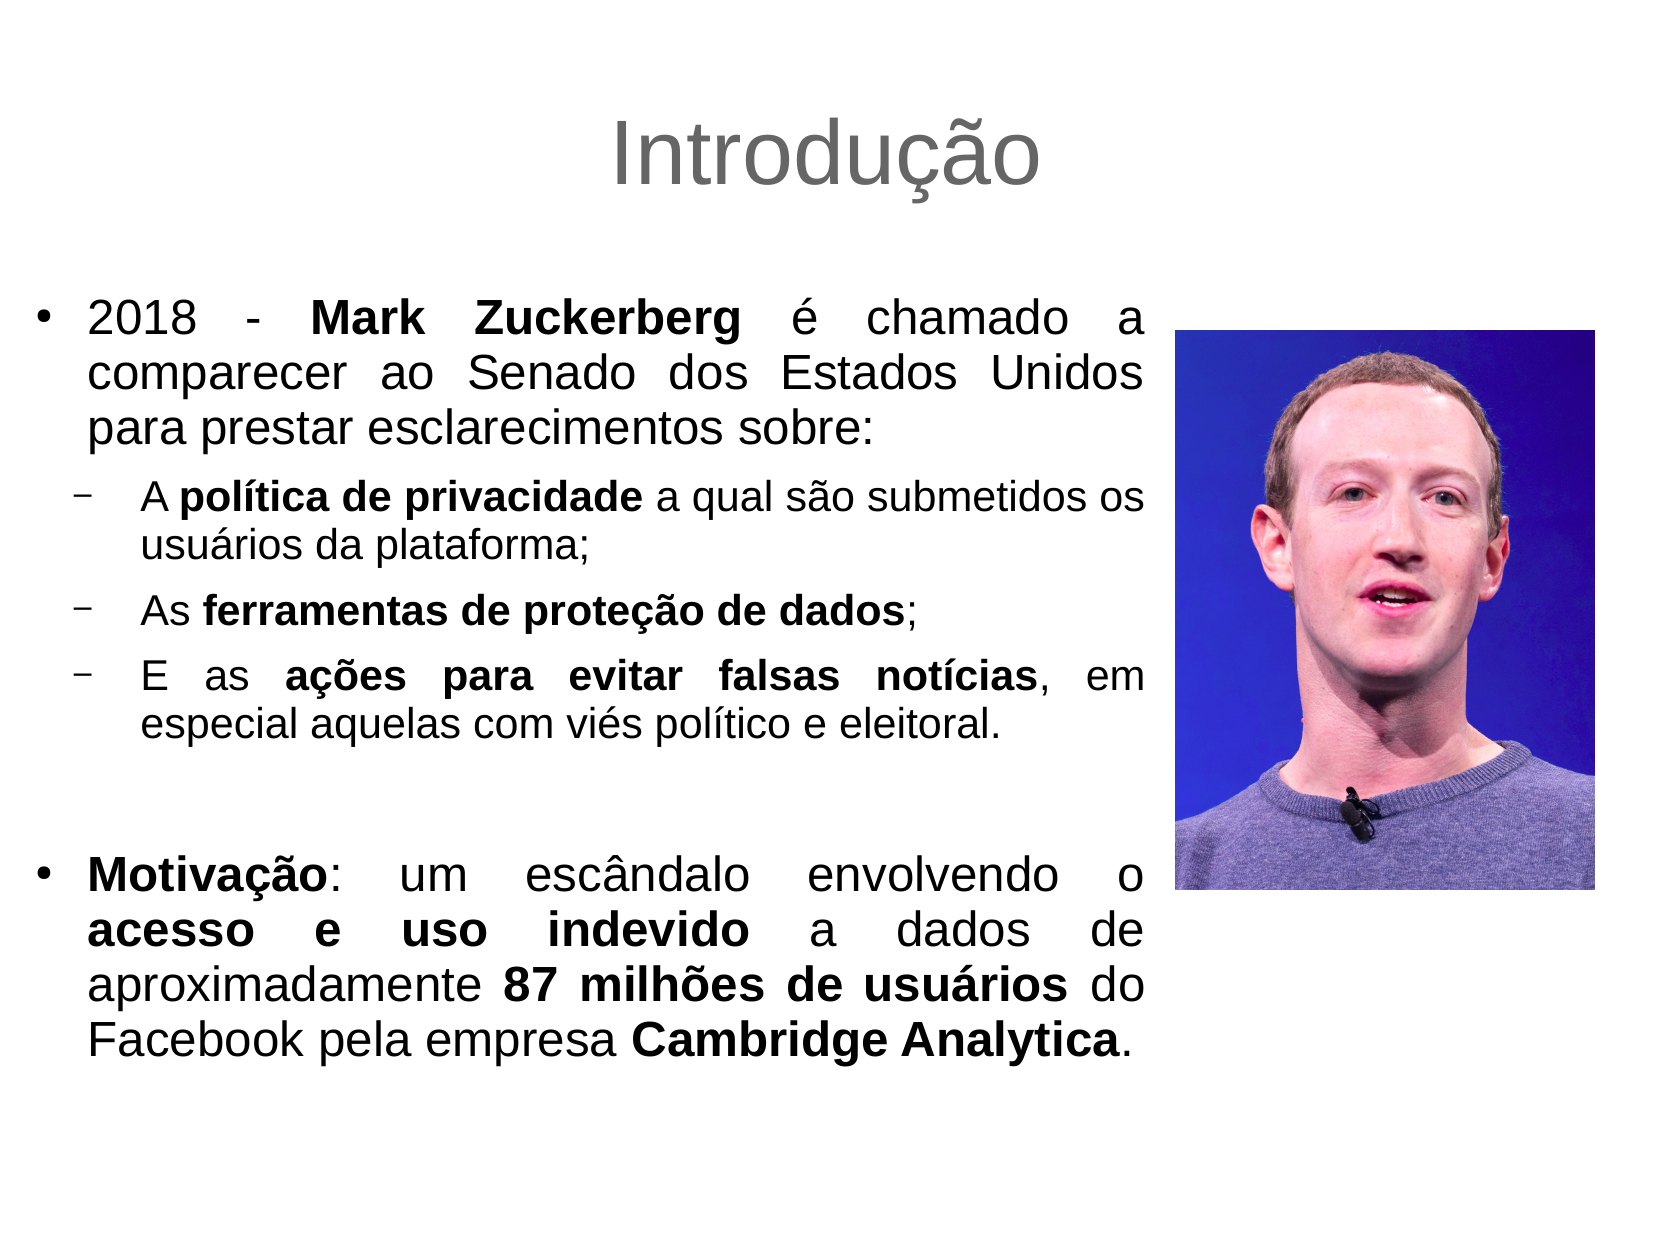

# Introdução
2018 - Mark Zuckerberg é chamado a comparecer ao Senado dos Estados Unidos para prestar esclarecimentos sobre:
A política de privacidade a qual são submetidos os usuários da plataforma;
As ferramentas de proteção de dados;
E as ações para evitar falsas notícias, em especial aquelas com viés político e eleitoral.
Motivação: um escândalo envolvendo o acesso e uso indevido a dados de aproximadamente 87 milhões de usuários do Facebook pela empresa Cambridge Analytica.